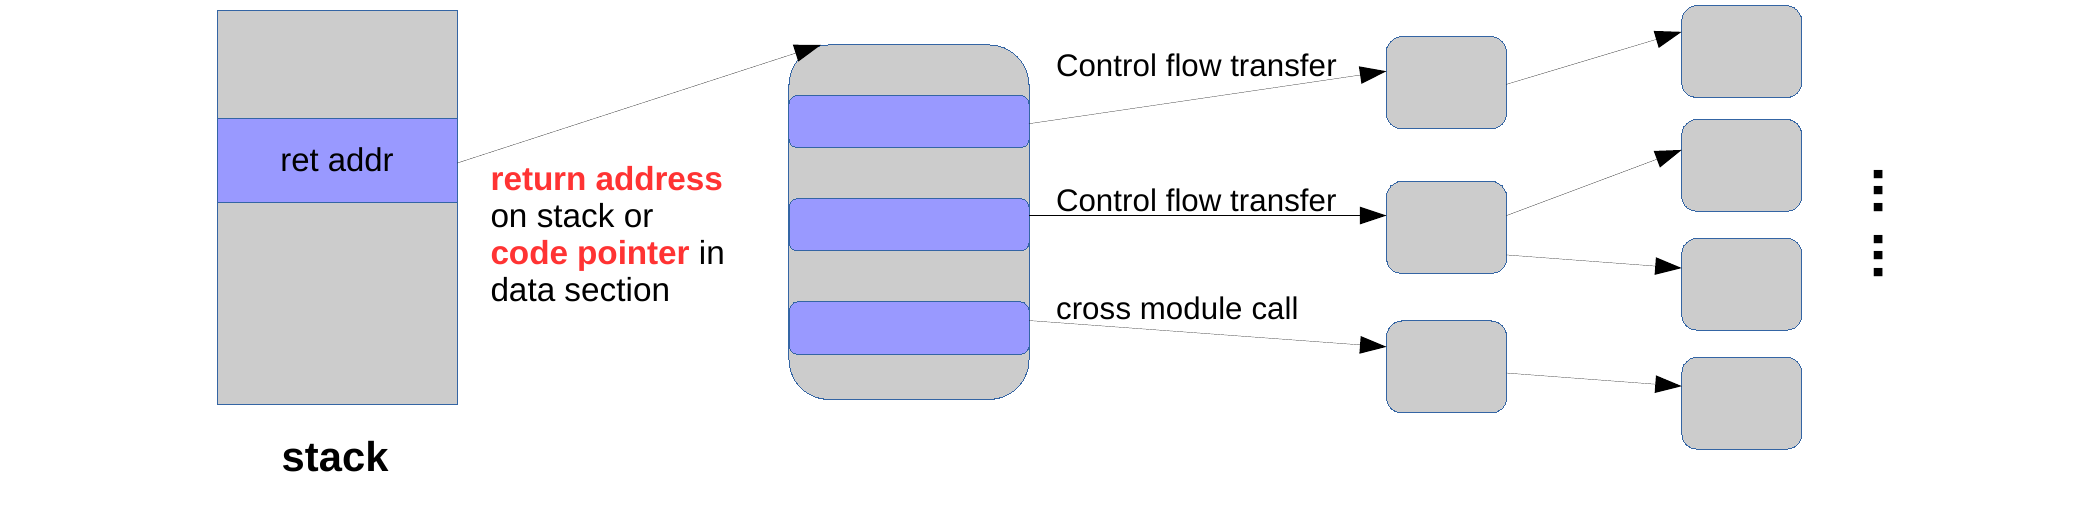

Control flow transfer
ret addr
return address on stack or
code pointer in data section
Control flow transfer
... ...
cross module call
stack